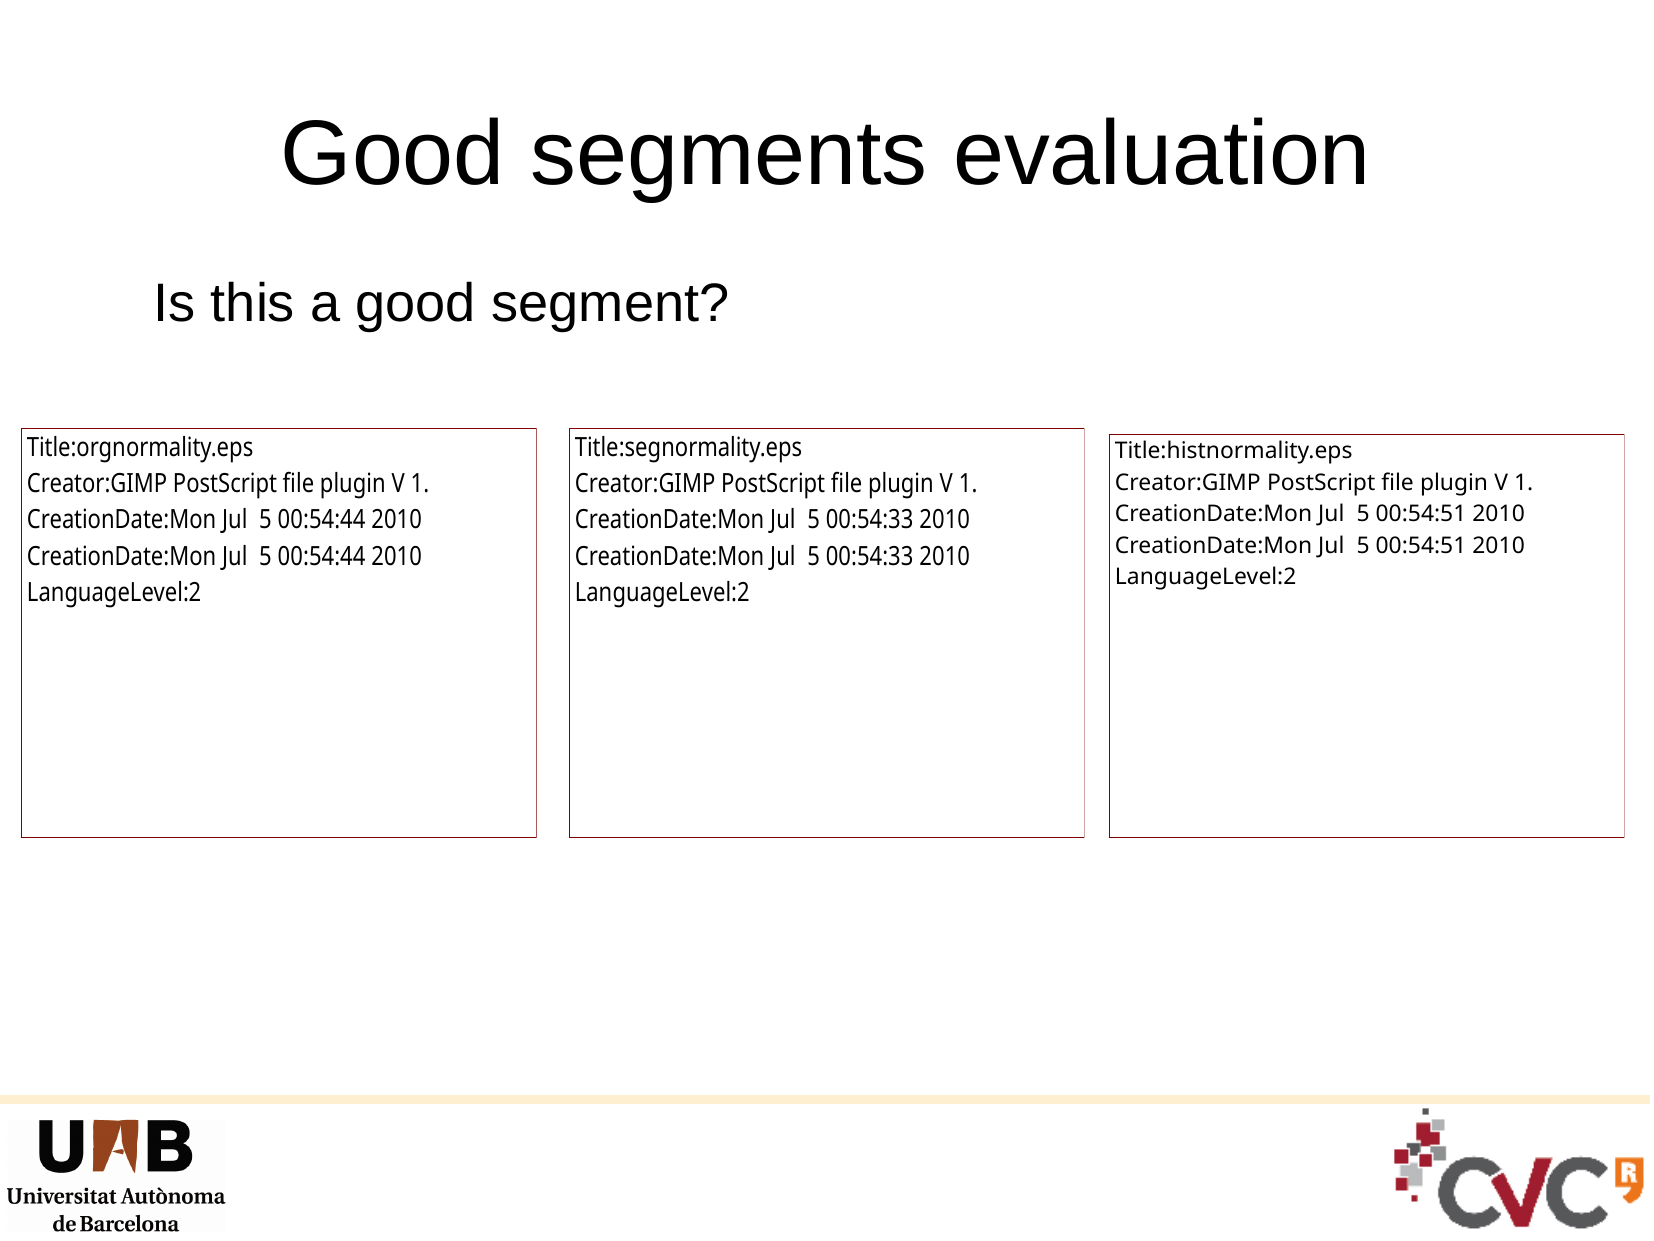

# Good segments evaluation
Is this a good segment?